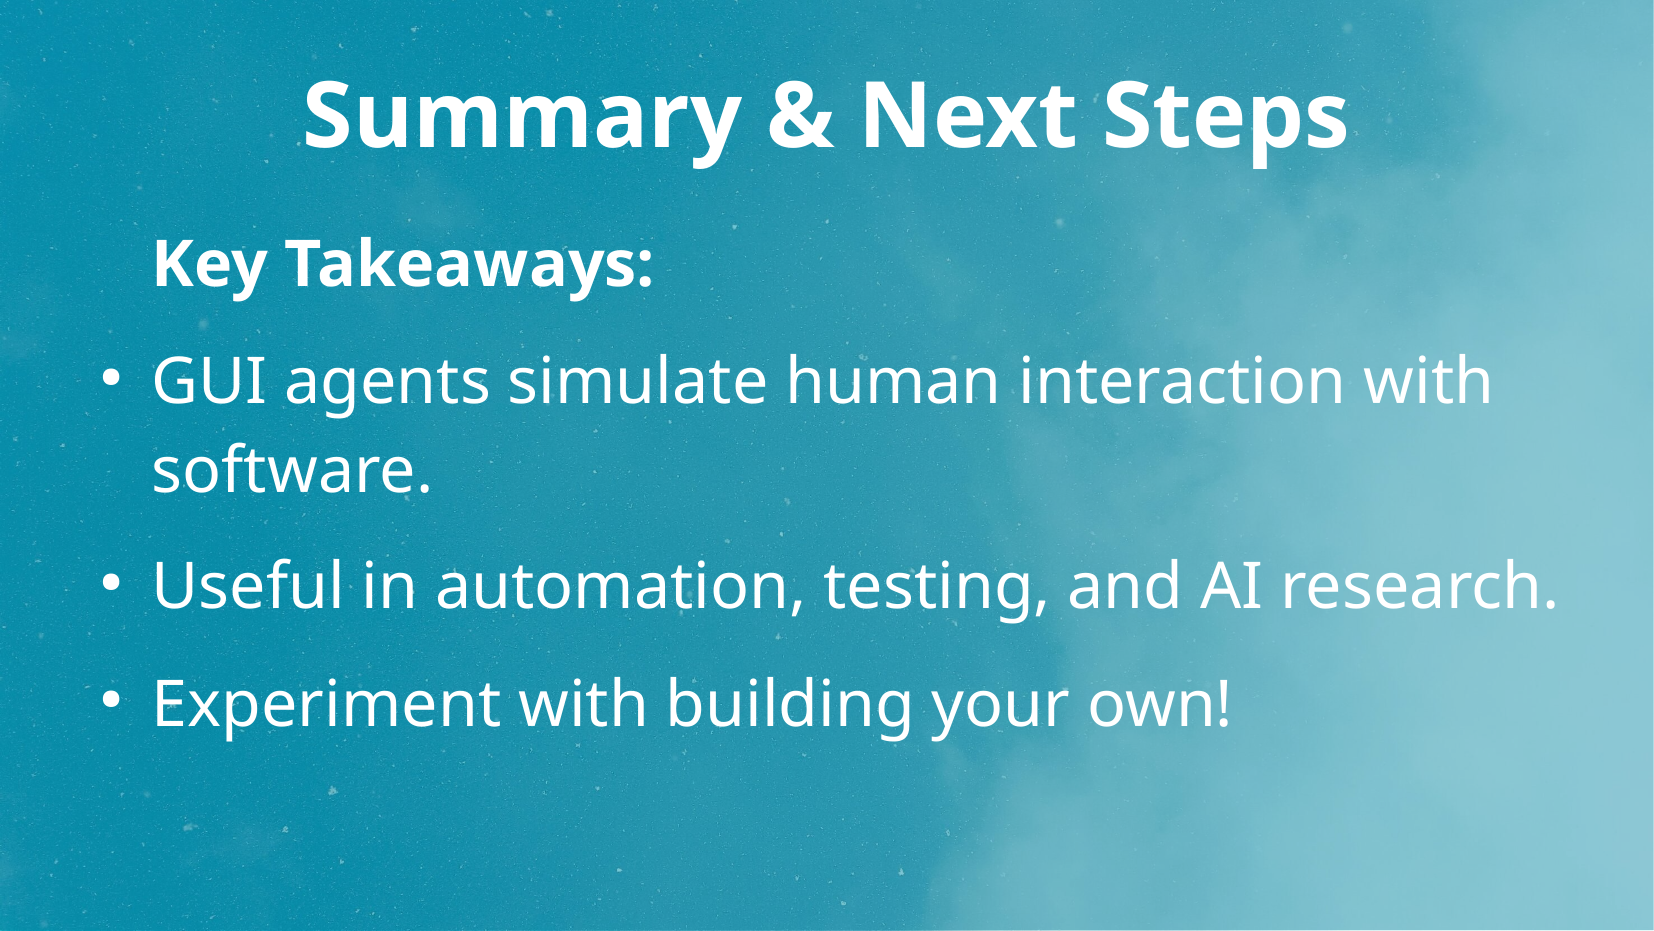

# Summary & Next Steps
Key Takeaways:
GUI agents simulate human interaction with software.
Useful in automation, testing, and AI research.
Experiment with building your own!